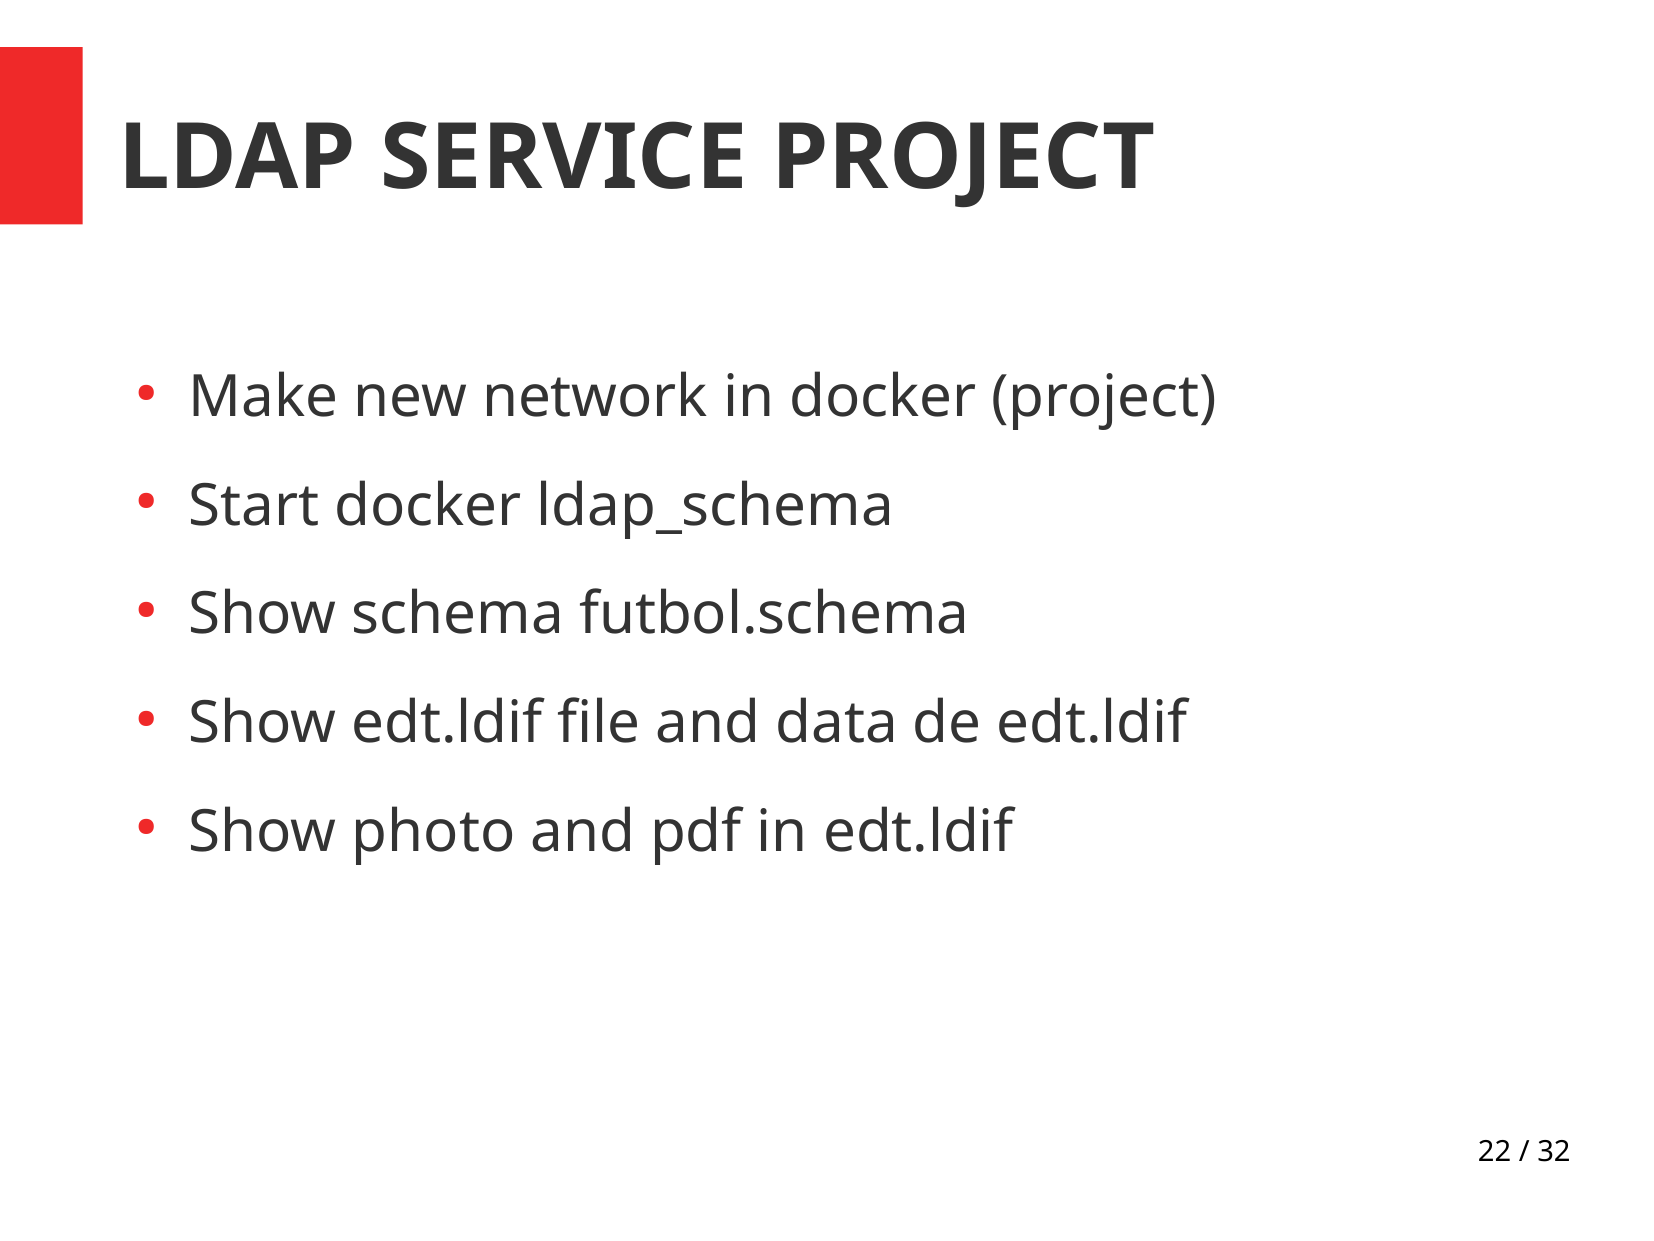

# LDAP SERVICE PROJECT
Make new network in docker (project)
Start docker ldap_schema
Show schema futbol.schema
Show edt.ldif file and data de edt.ldif
Show photo and pdf in edt.ldif
22